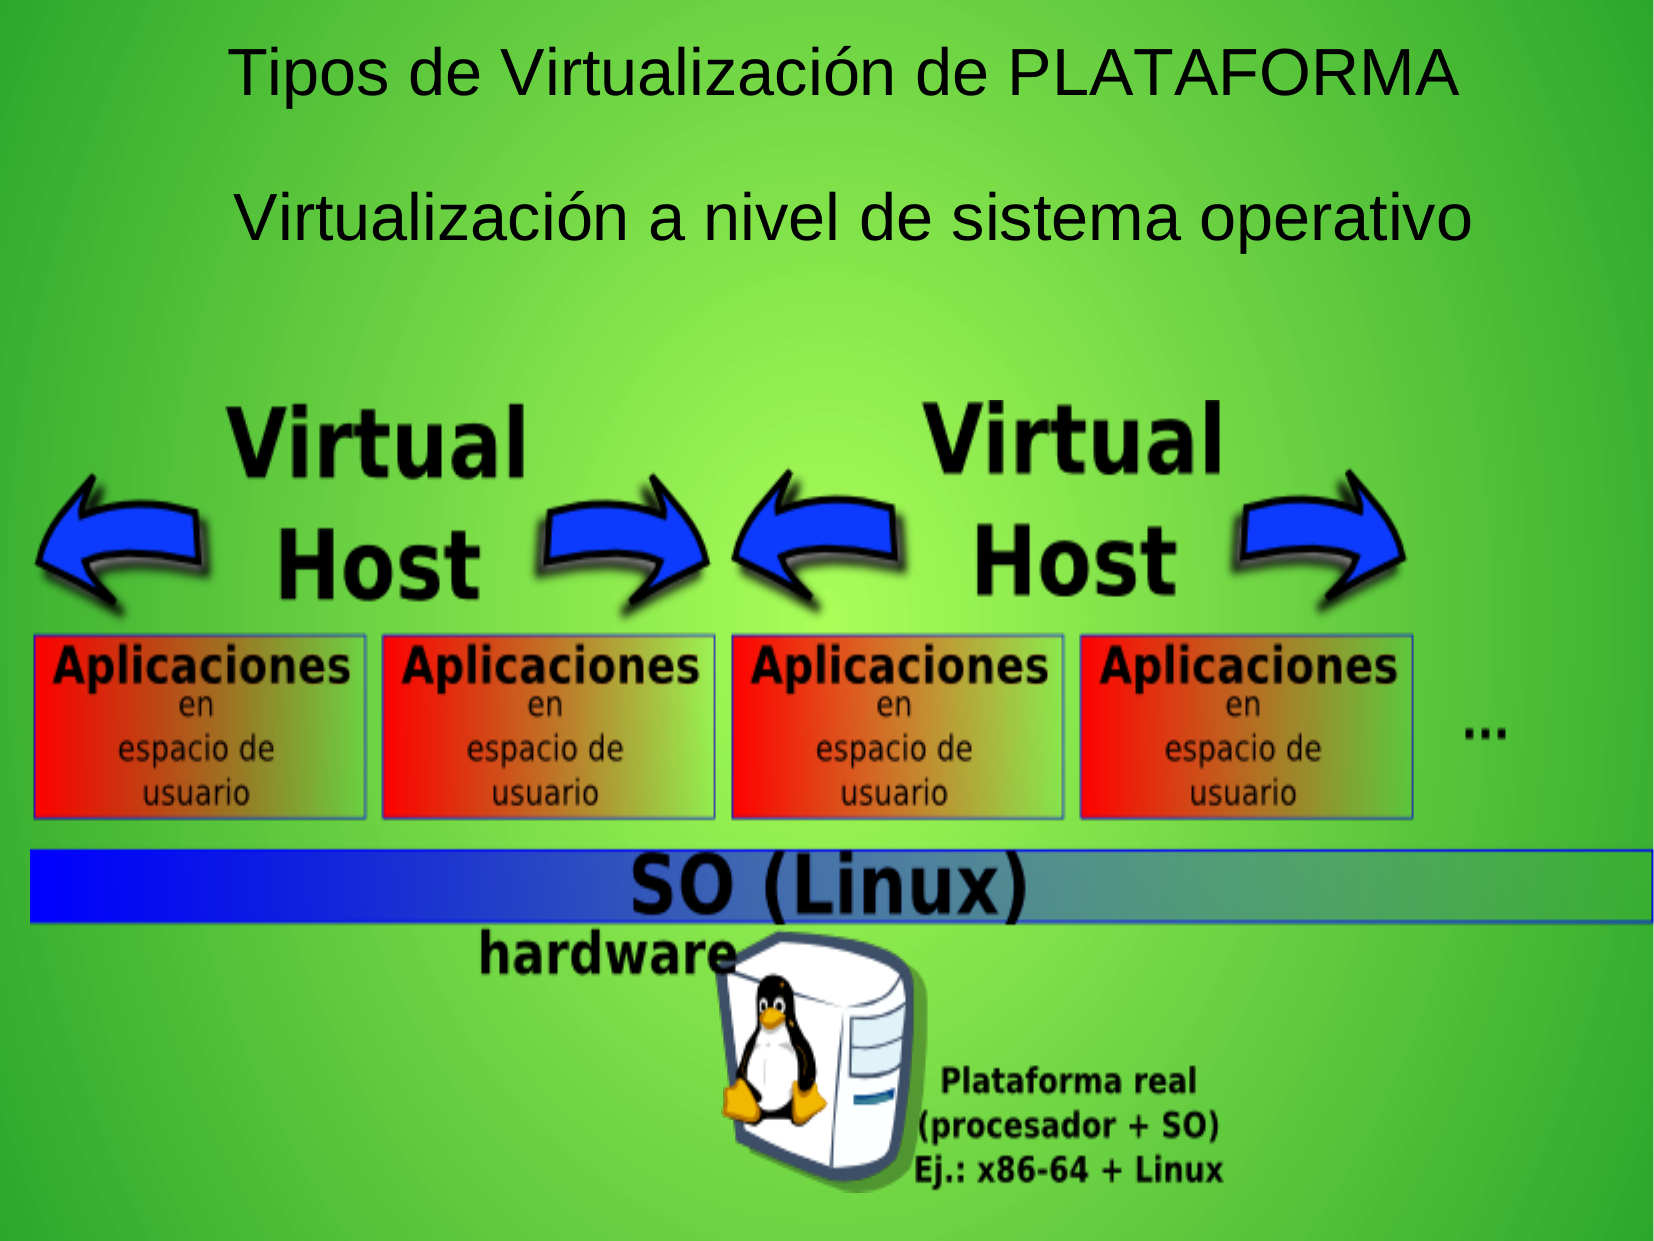

Tipos de Virtualización de PLATAFORMA
Virtualización a nivel de sistema operativo